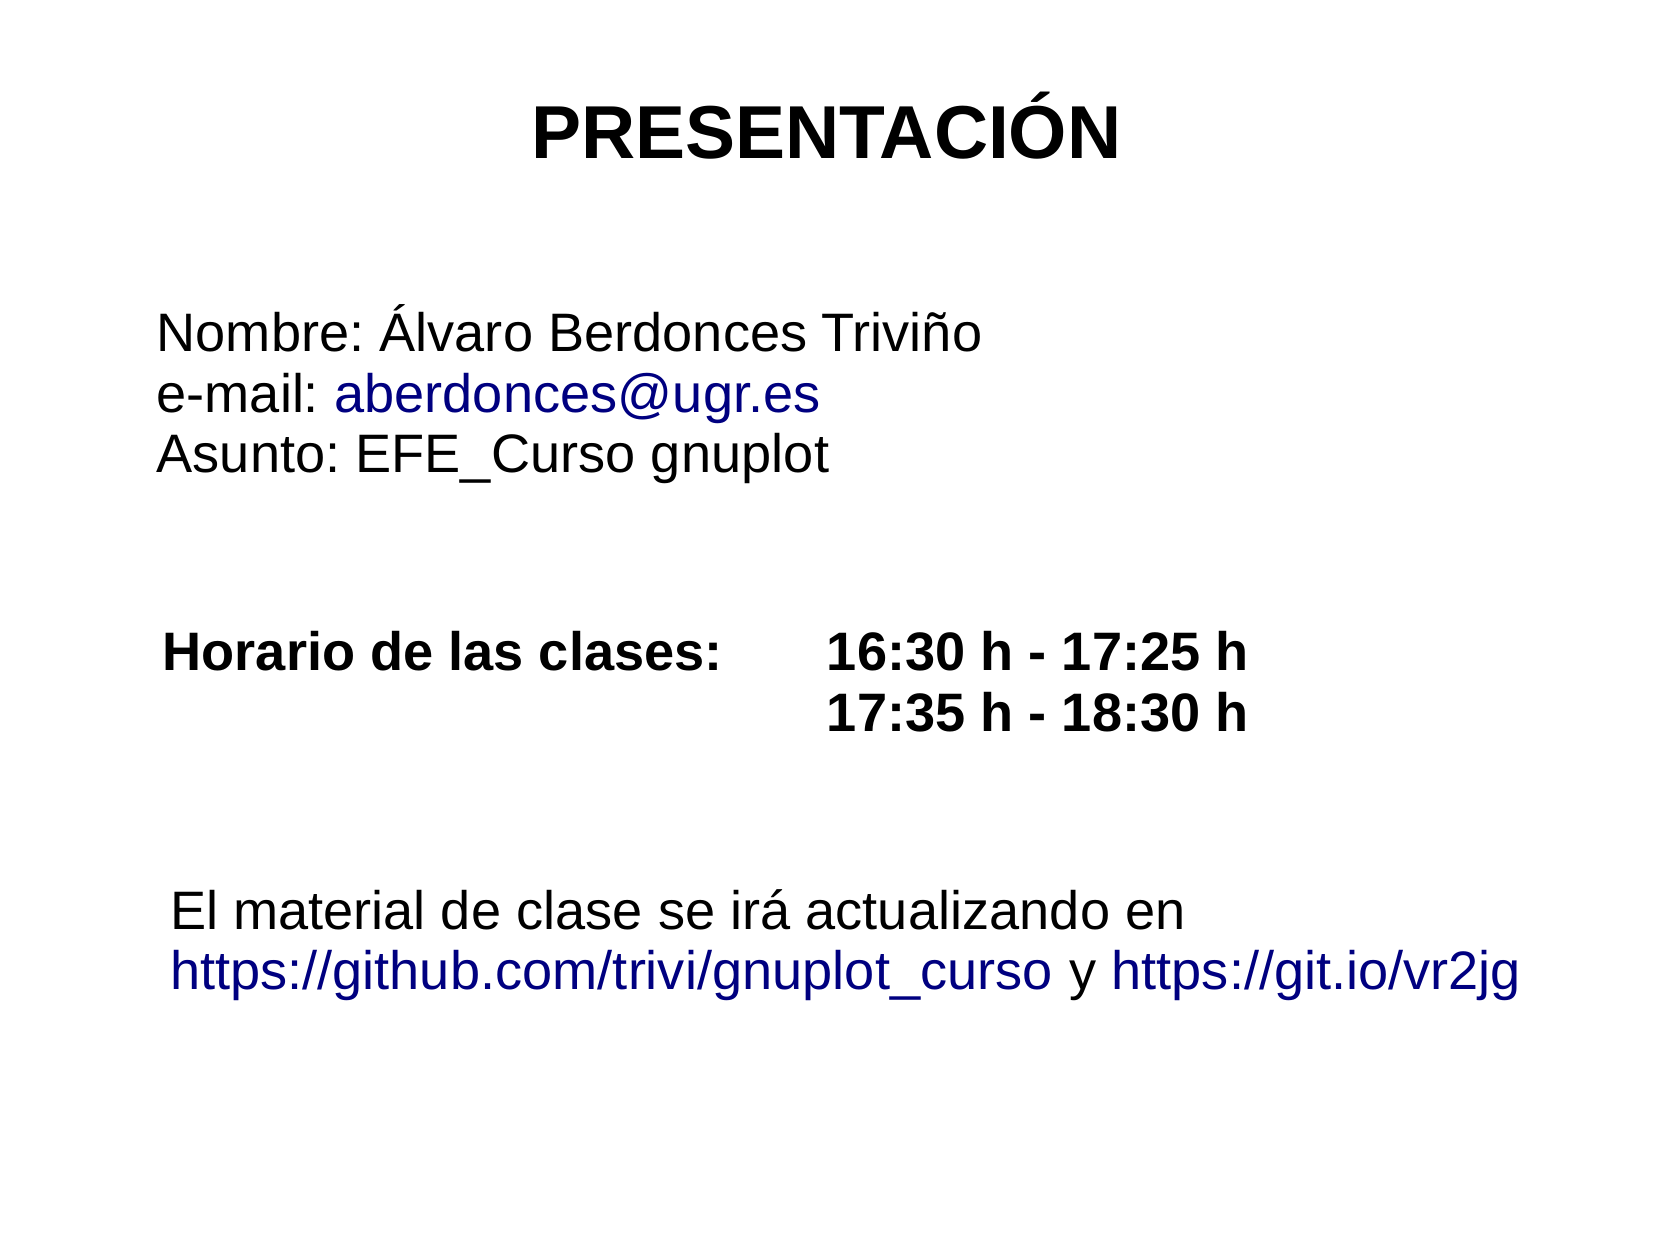

# PRESENTACIÓN
	Nombre: Álvaro Berdonces Triviño
	e-mail: aberdonces@ugr.es
	Asunto: EFE_Curso gnuplot
		Horario de las clases:		16:30 h - 17:25 h
											17:35 h - 18:30 h
El material de clase se irá actualizando en https://github.com/trivi/gnuplot_curso y https://git.io/vr2jg